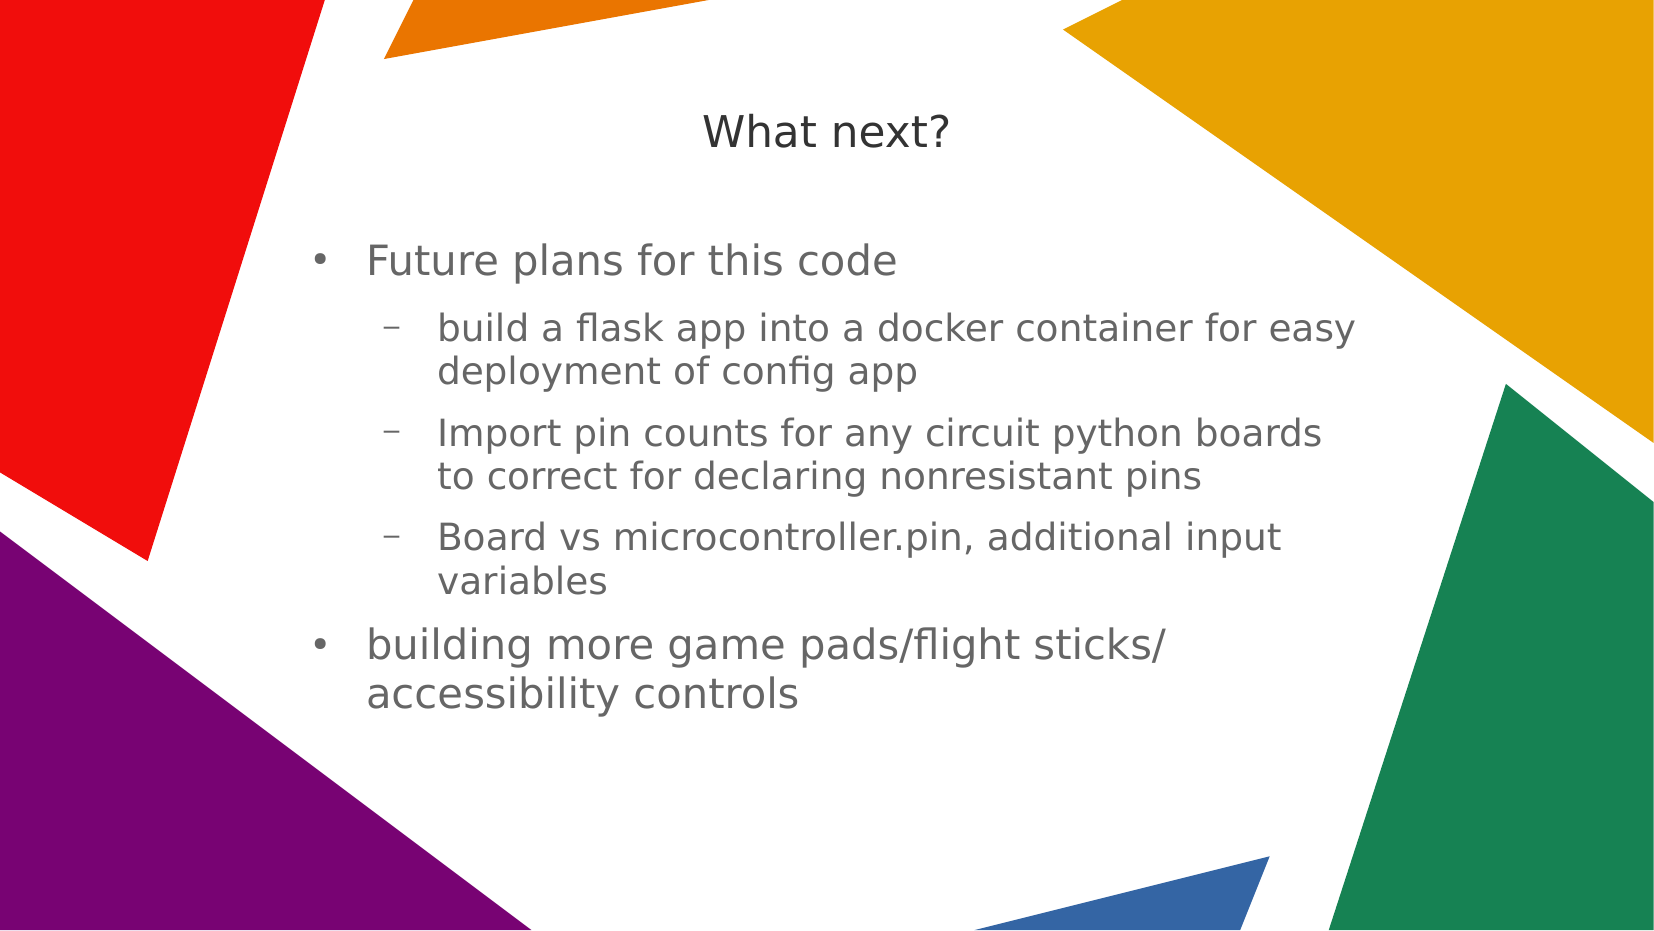

# What next?
Future plans for this code
build a flask app into a docker container for easy deployment of config app
Import pin counts for any circuit python boards to correct for declaring nonresistant pins
Board vs microcontroller.pin, additional input variables
building more game pads/flight sticks/ accessibility controls